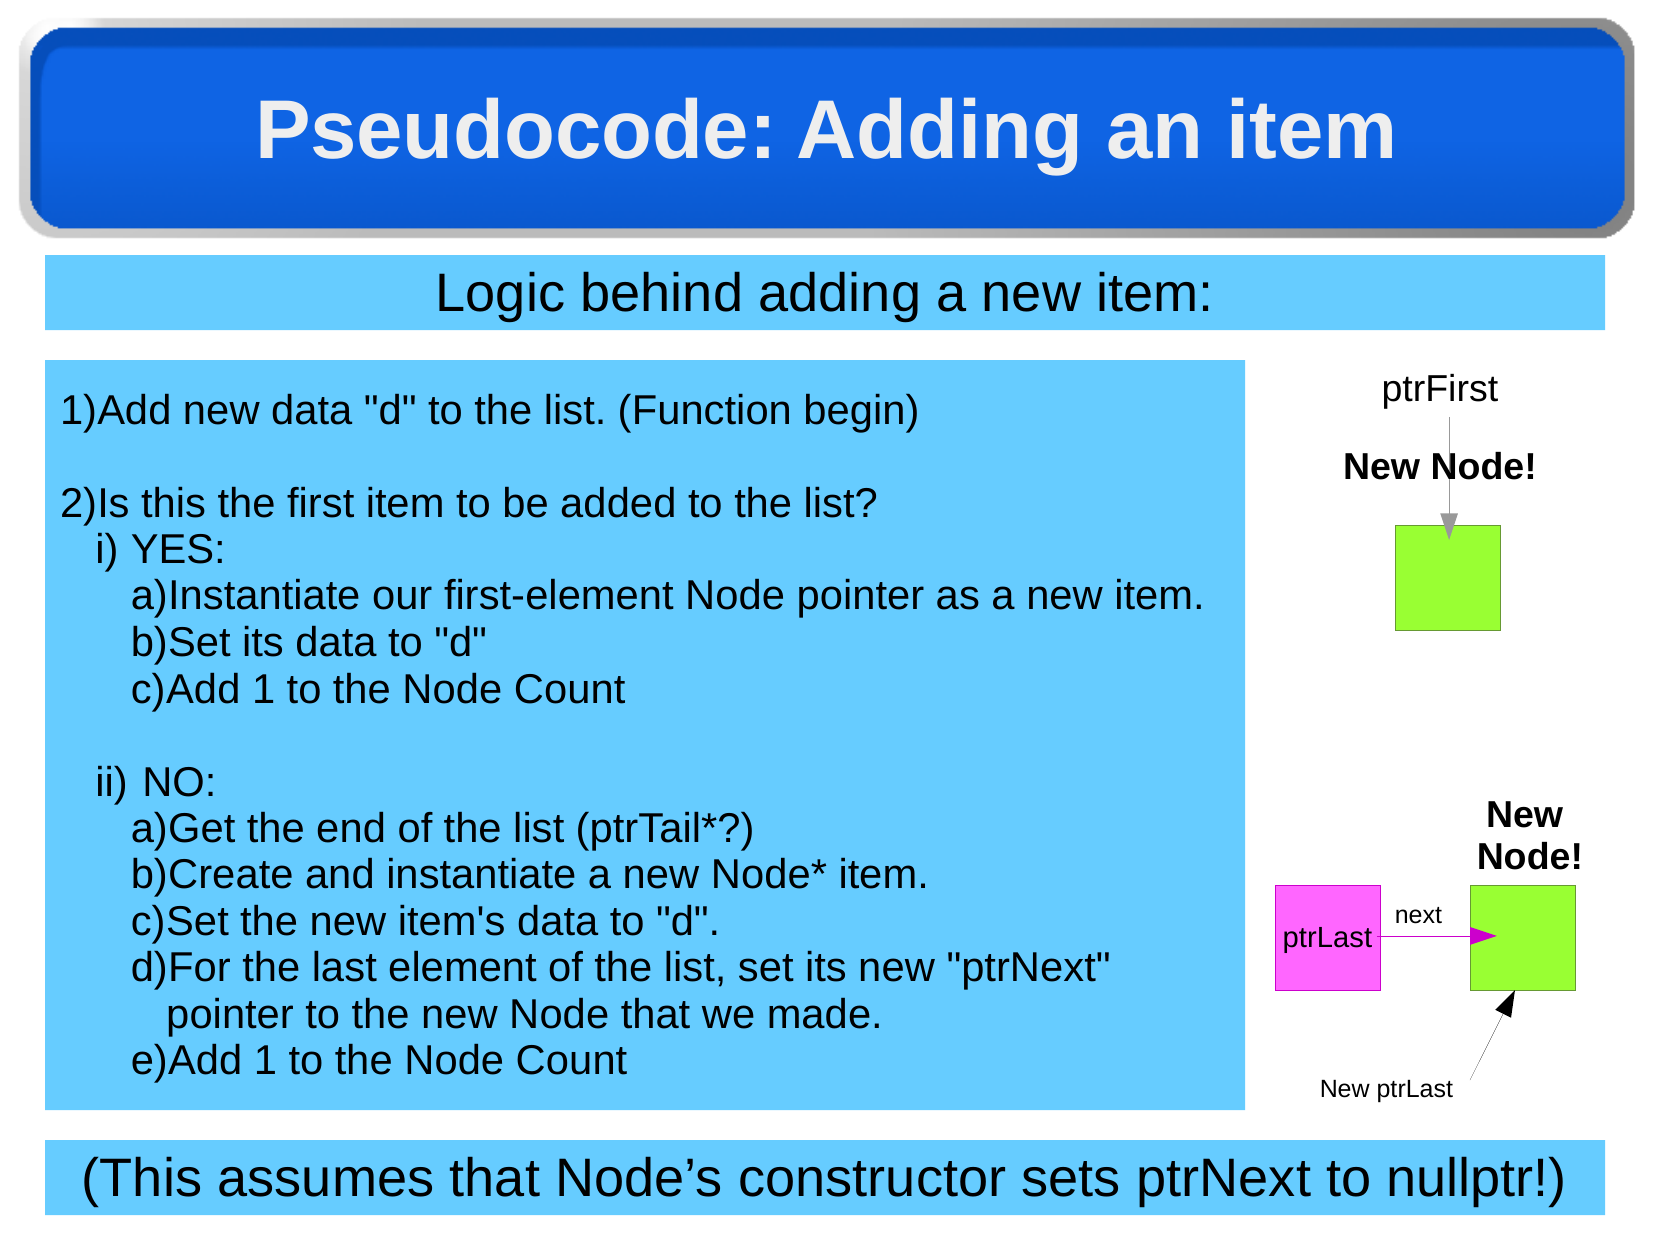

# Pseudocode: Adding an item
Logic behind adding a new item:
Add new data "d" to the list. (Function begin)
Is this the first item to be added to the list?
YES:
Instantiate our first-element Node pointer as a new item.
Set its data to "d"
Add 1 to the Node Count
 NO:
Get the end of the list (ptrTail*?)
Create and instantiate a new Node* item.
Set the new item's data to "d".
For the last element of the list, set its new "ptrNext" pointer to the new Node that we made.
Add 1 to the Node Count
ptrFirst
New Node!
New
Node!
ptrLast
next
New ptrLast
(This assumes that Node’s constructor sets ptrNext to nullptr!)